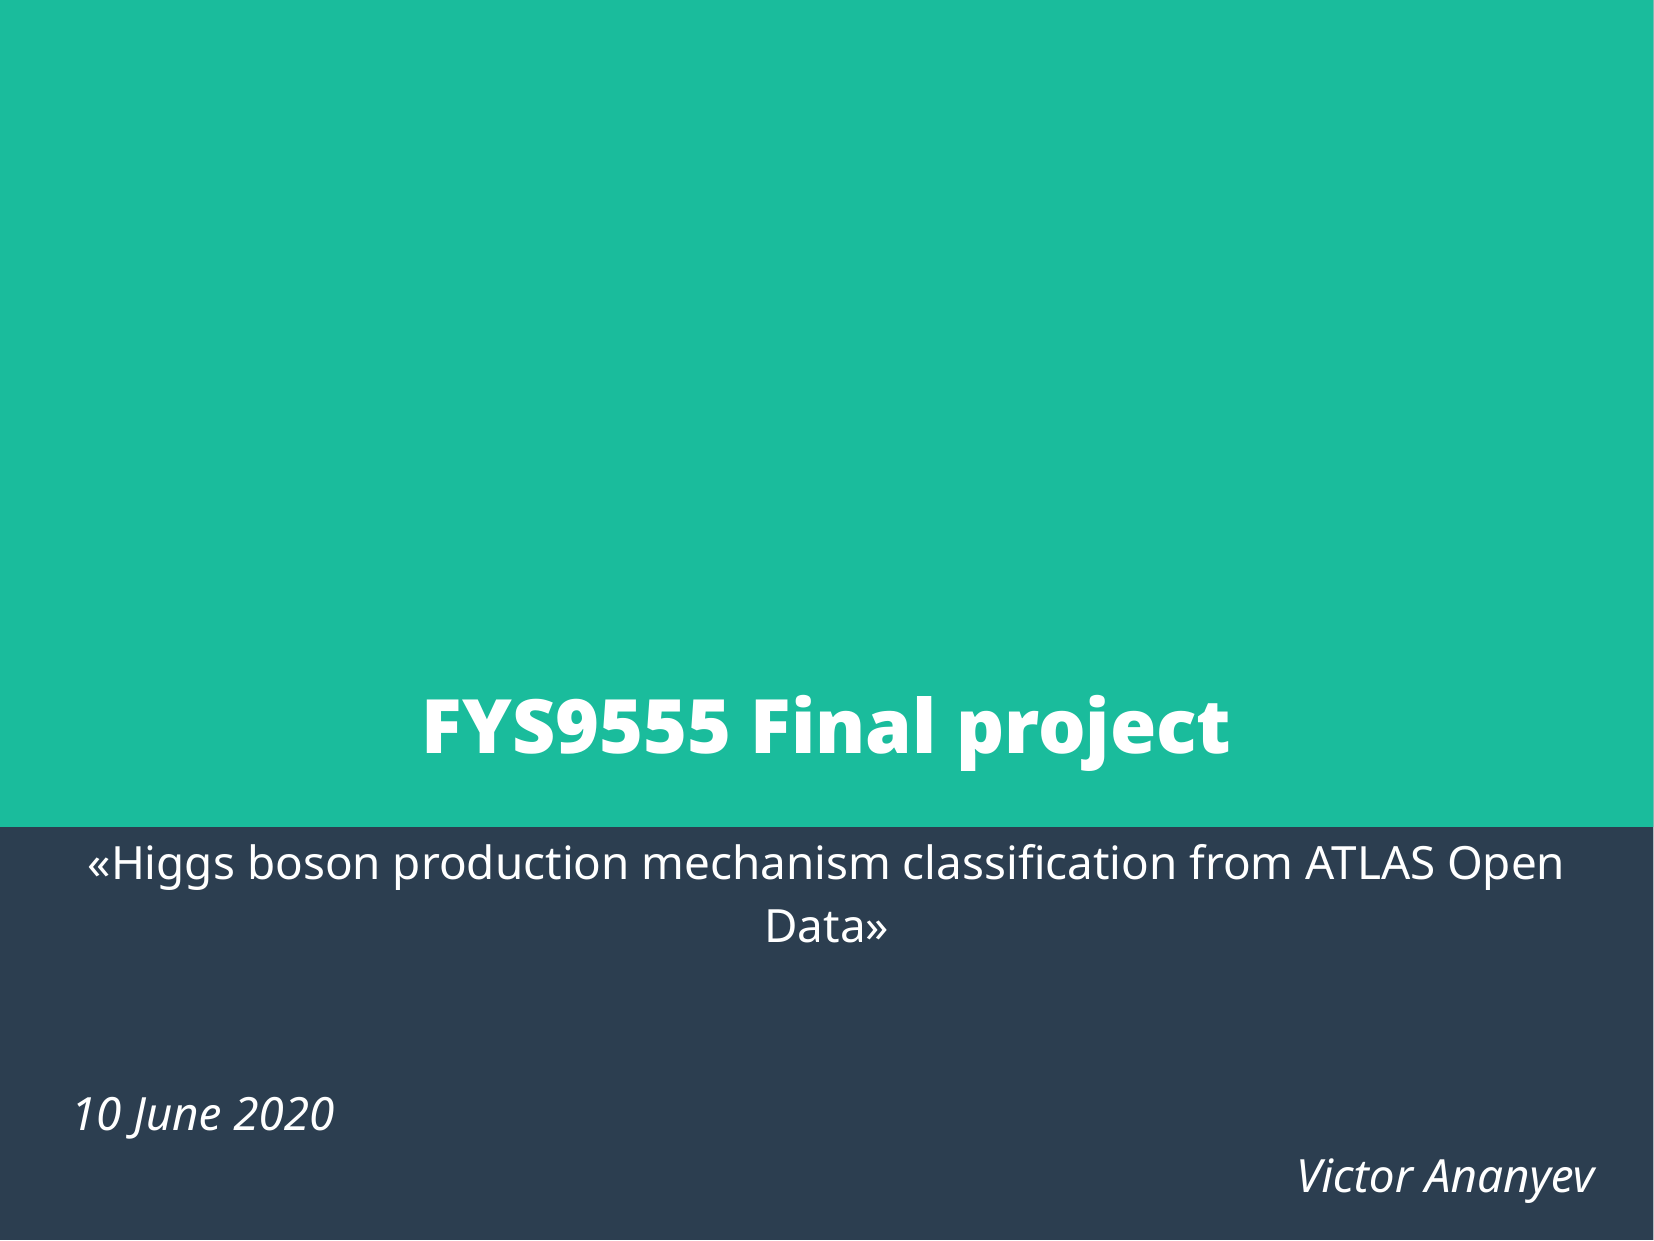

# FYS9555 Final project
«Higgs boson production mechanism classification from ATLAS Open Data»
10 June 2020 Victor Ananyev